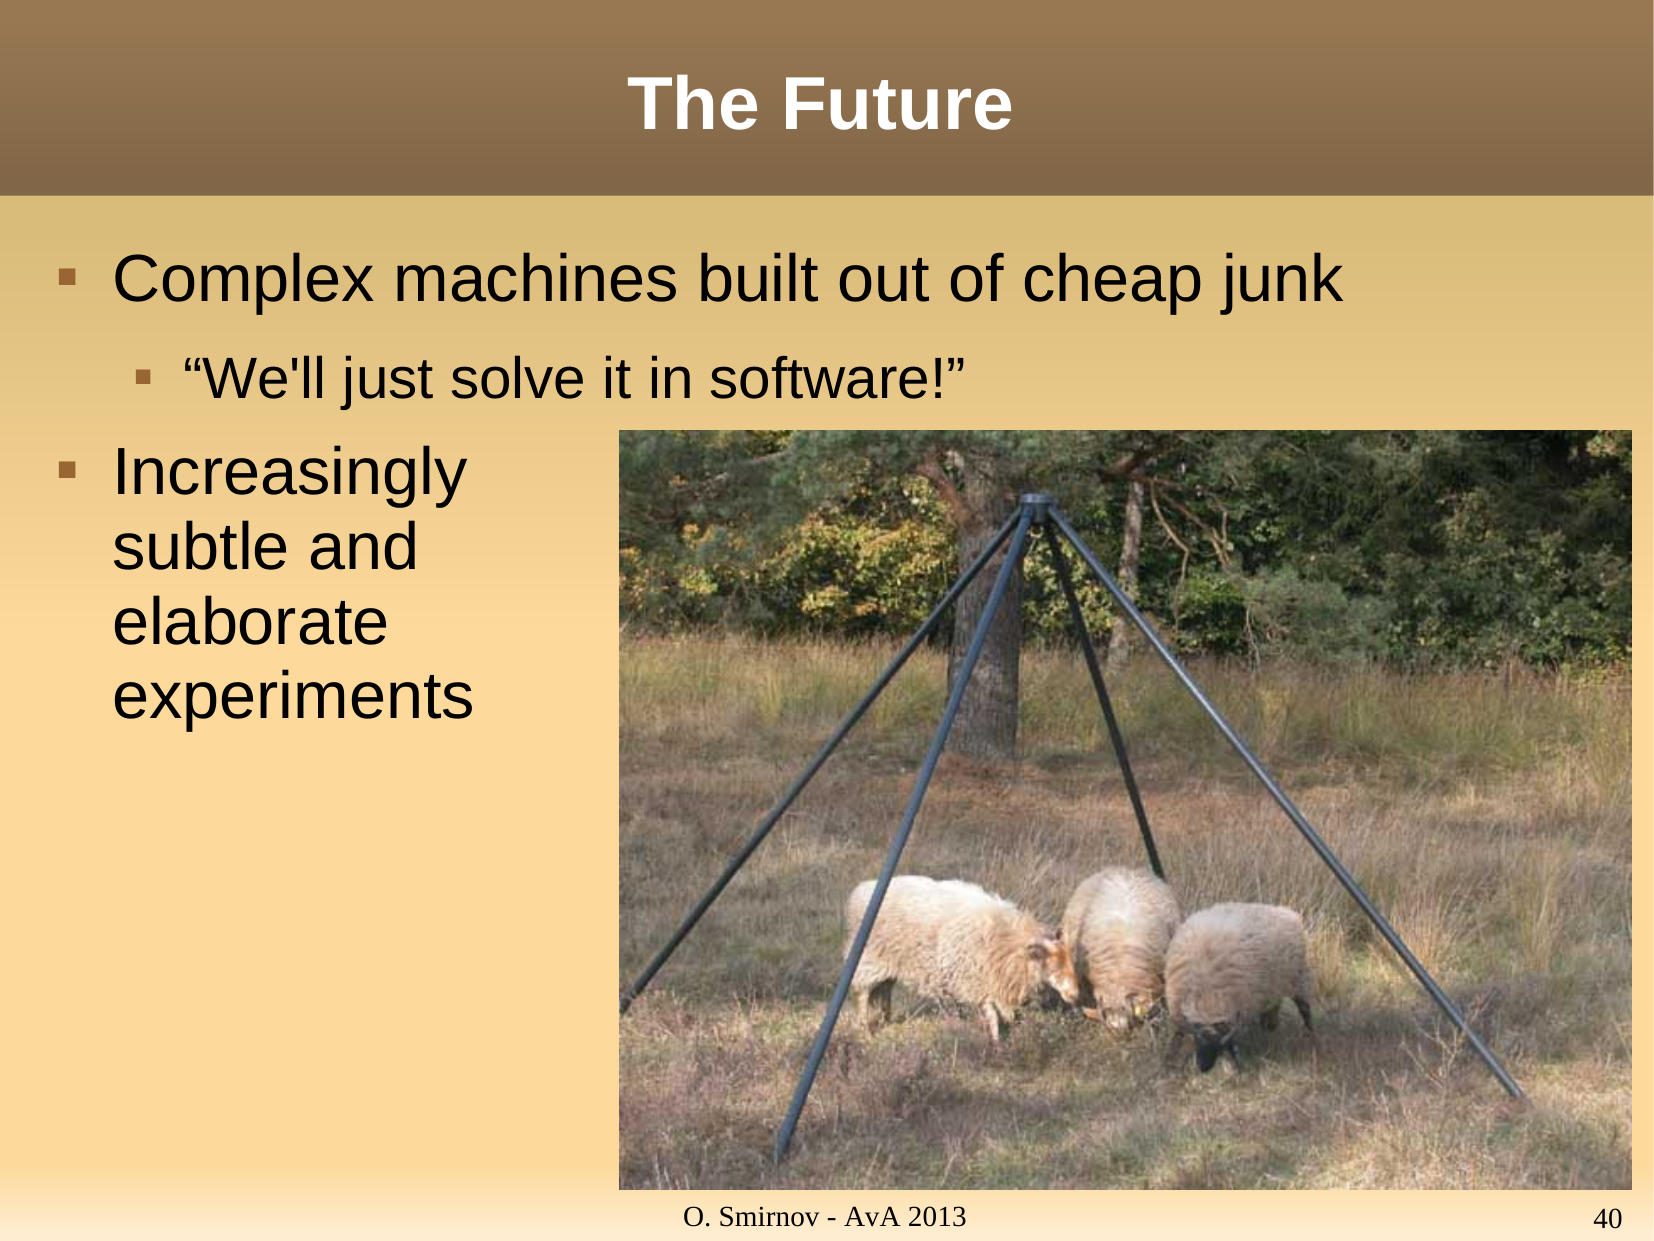

# The Future
Complex machines built out of cheap junk
“We'll just solve it in software!”
Increasingly
subtle and
elaborate
experiments
O. Smirnov - AvA 2013
40